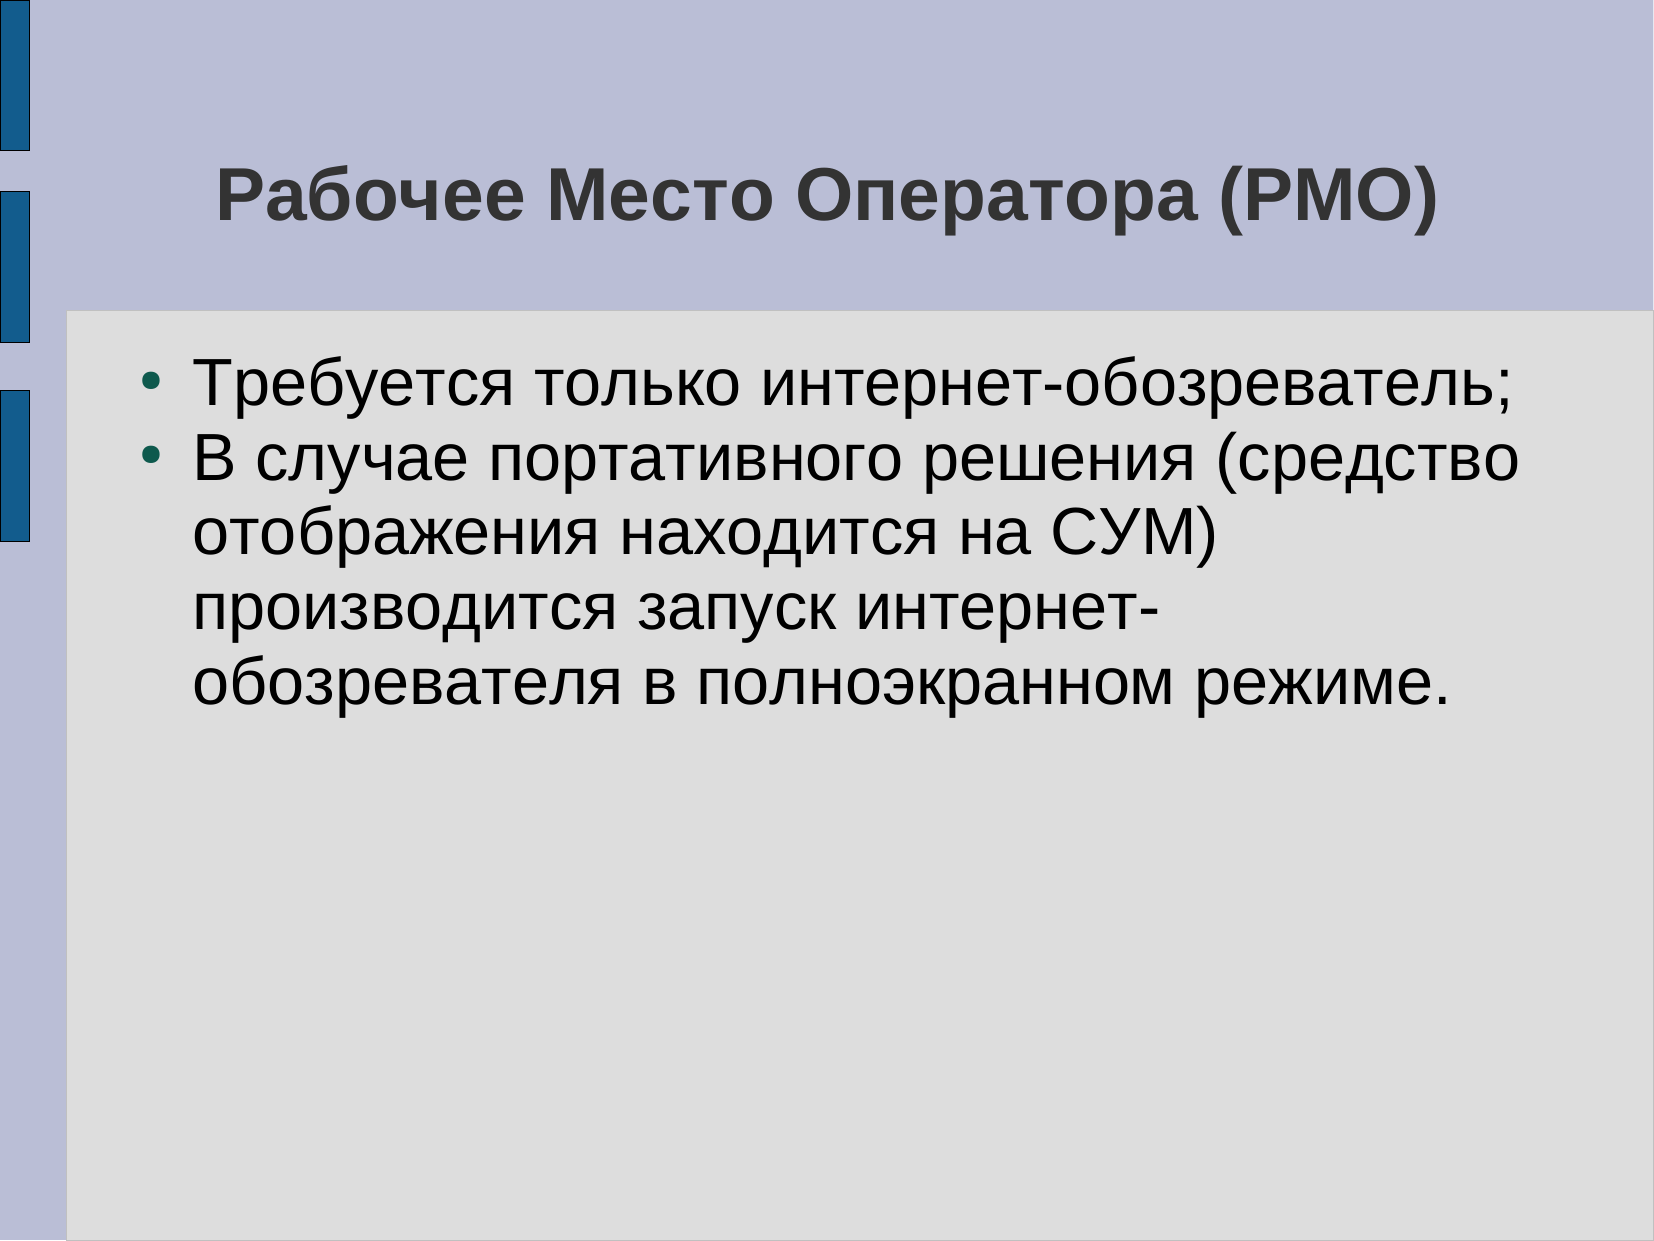

# Рабочее Место Оператора (РМО)
Требуется только интернет-обозреватель;
В случае портативного решения (средство отображения находится на СУМ) производится запуск интернет-обозревателя в полноэкранном режиме.